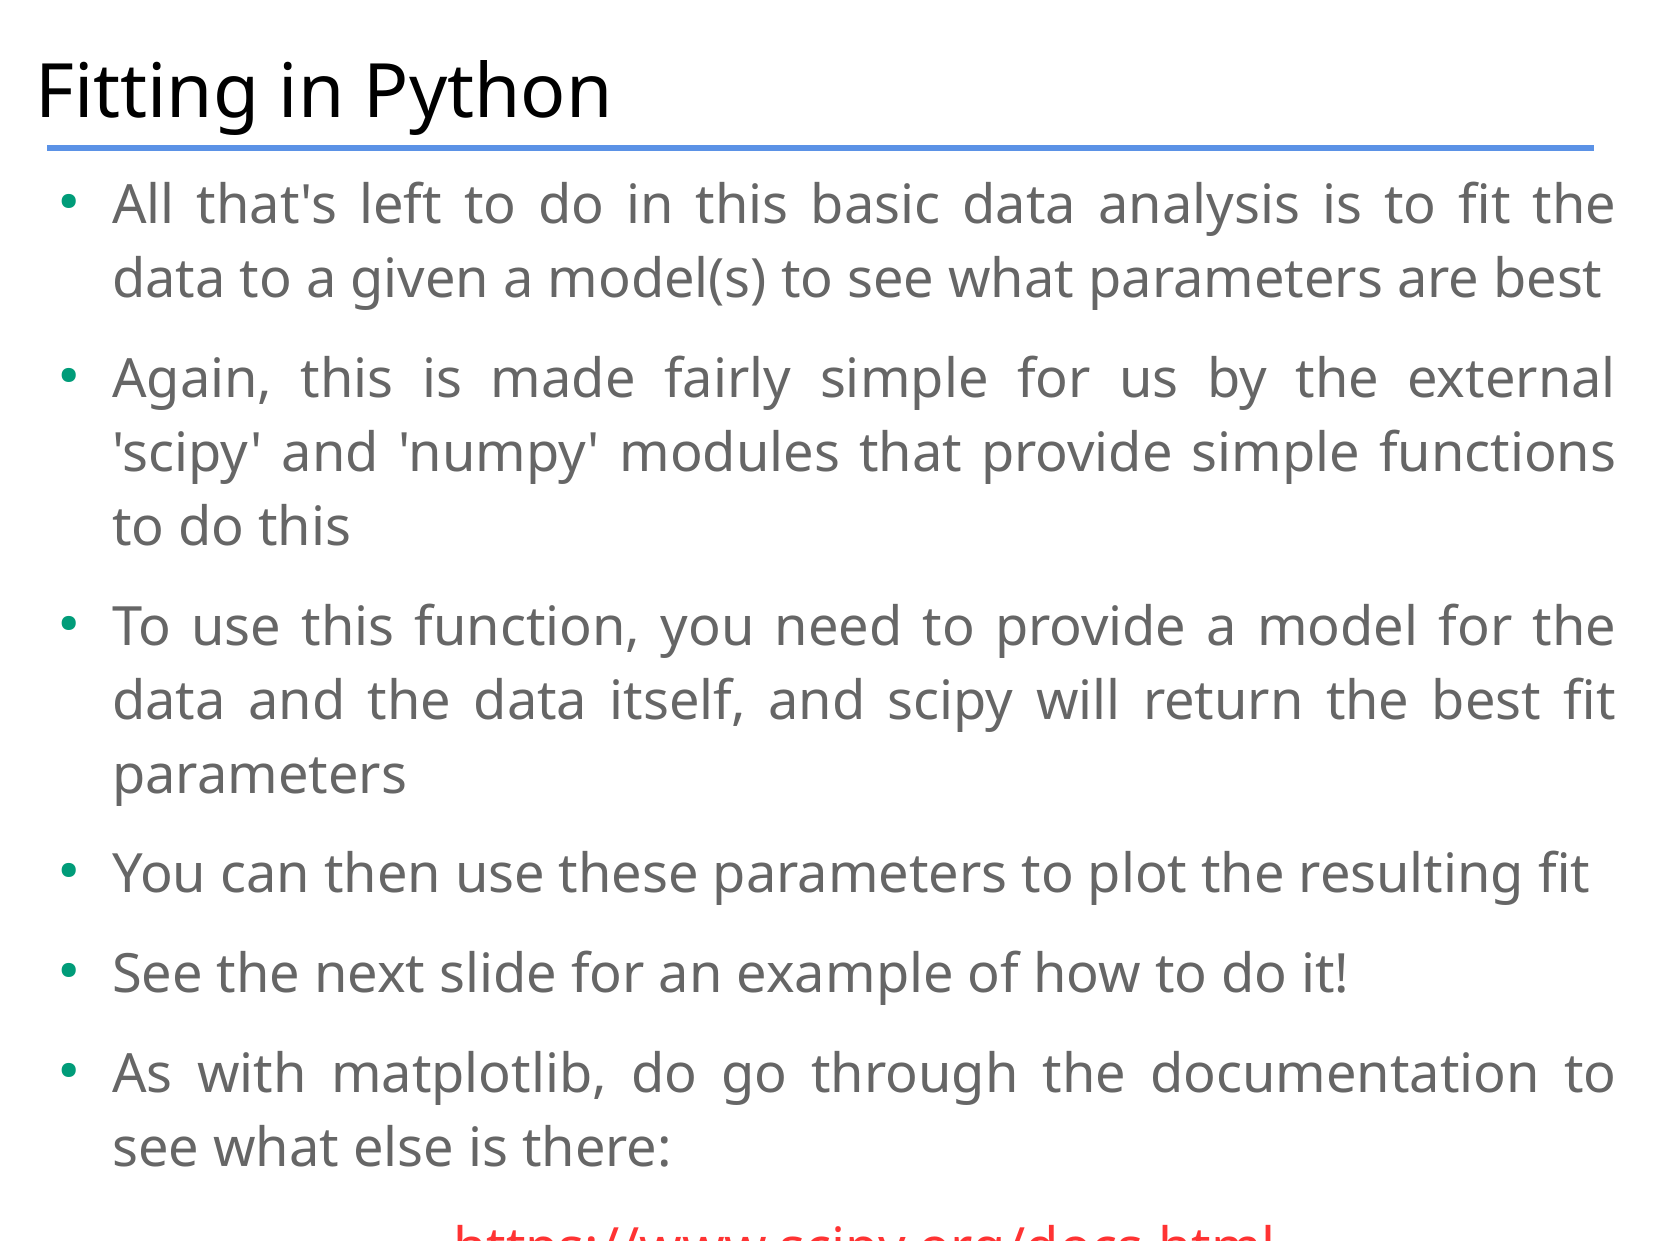

Fitting in Python
# All that's left to do in this basic data analysis is to fit the data to a given a model(s) to see what parameters are best
Again, this is made fairly simple for us by the external 'scipy' and 'numpy' modules that provide simple functions to do this
To use this function, you need to provide a model for the data and the data itself, and scipy will return the best fit parameters
You can then use these parameters to plot the resulting fit
See the next slide for an example of how to do it!
As with matplotlib, do go through the documentation to see what else is there:
https://www.scipy.org/docs.html